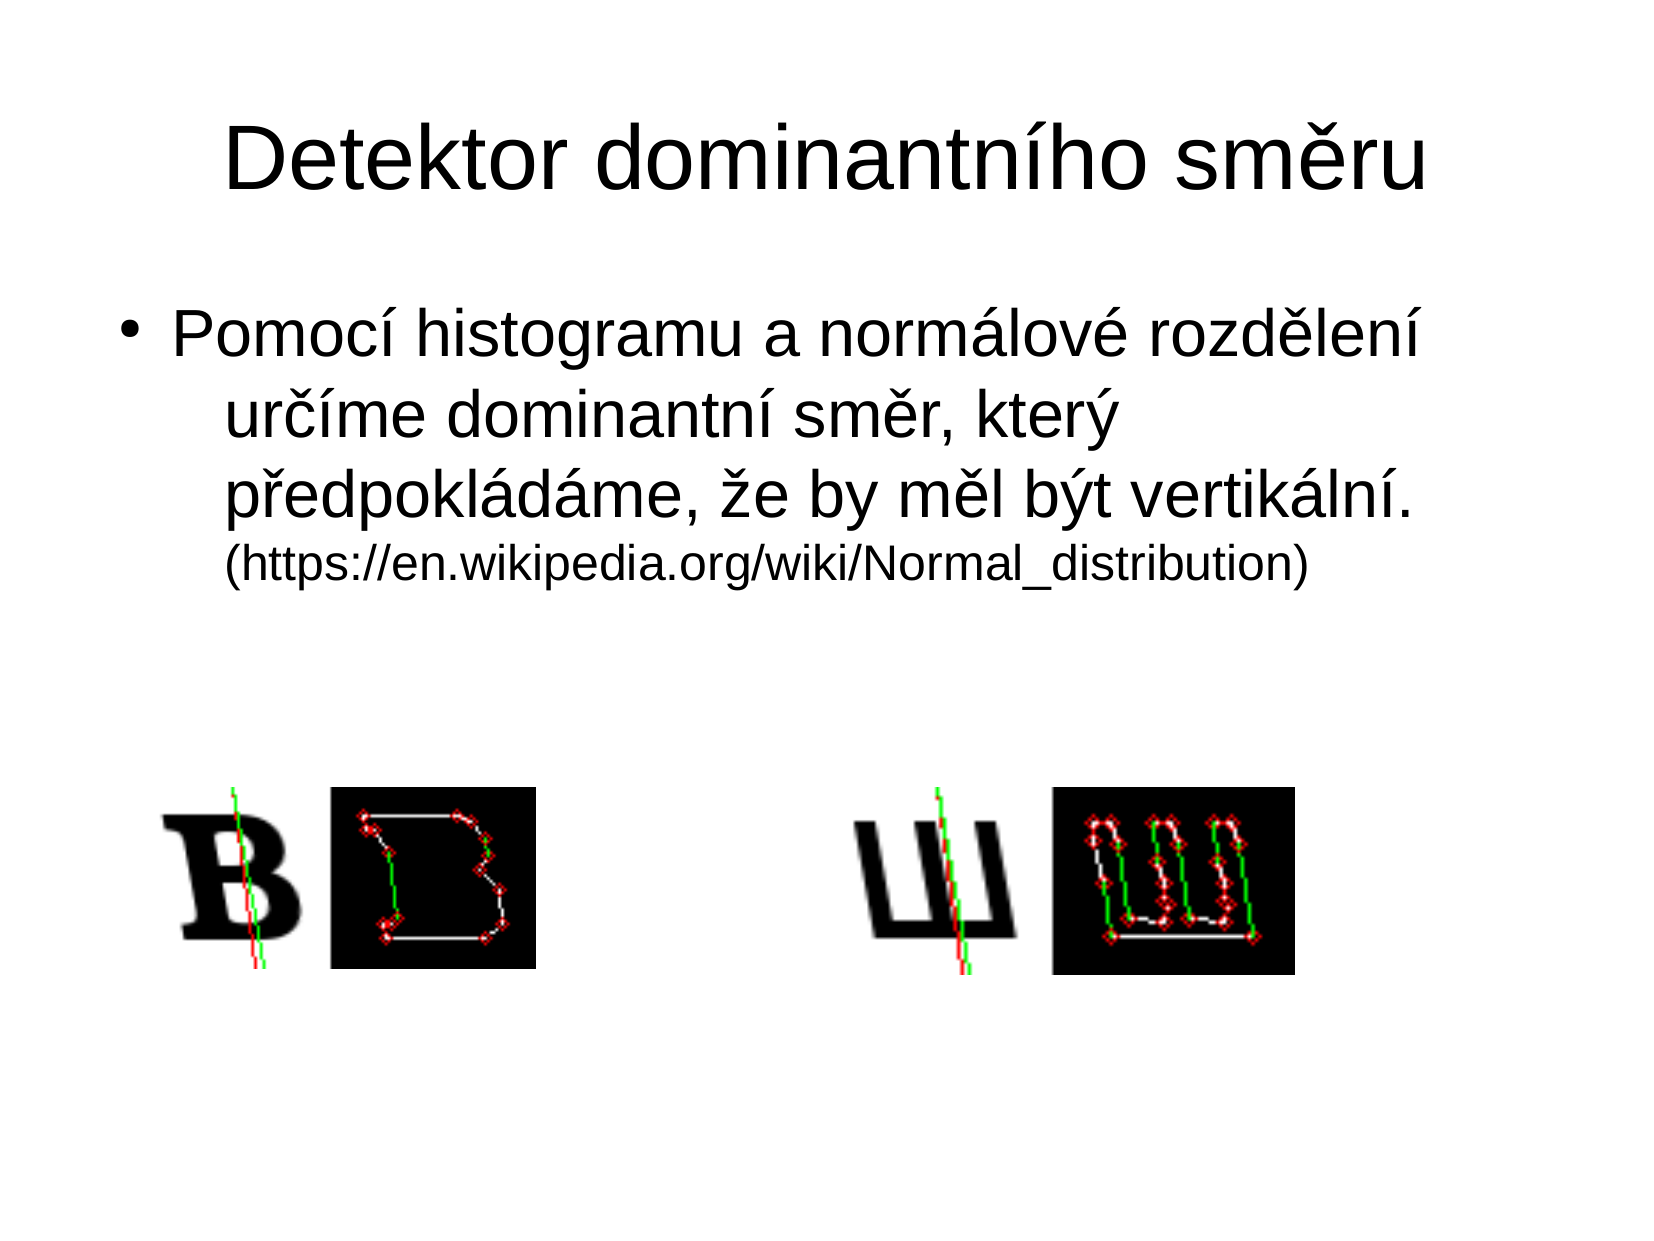

# Detektor dominantního směru
Pomocí histogramu a normálové rozdělení určíme dominantní směr, který předpokládáme, že by měl být vertikální. (https://en.wikipedia.org/wiki/Normal_distribution)